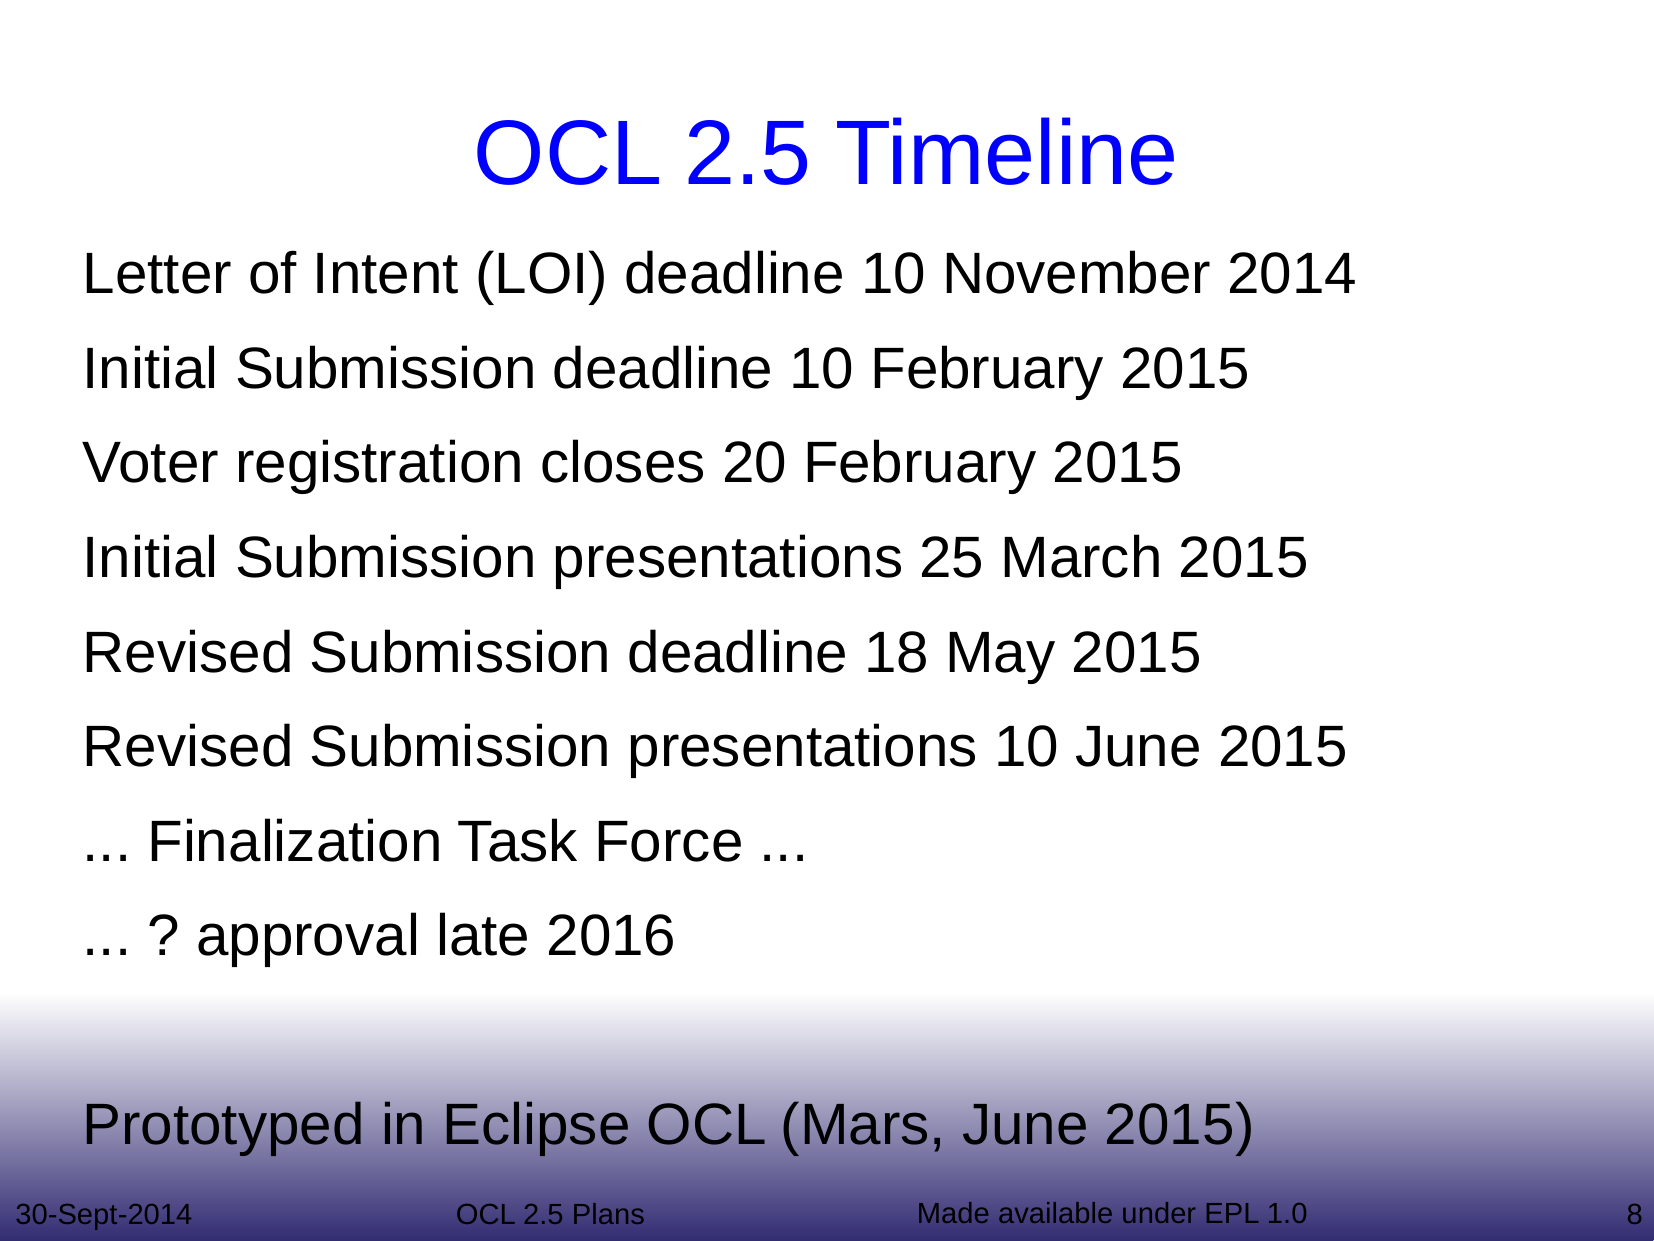

# OCL 2.5 Timeline
Letter of Intent (LOI) deadline 10 November 2014
Initial Submission deadline 10 February 2015
Voter registration closes 20 February 2015
Initial Submission presentations 25 March 2015
Revised Submission deadline 18 May 2015
Revised Submission presentations 10 June 2015
... Finalization Task Force ...
... ? approval late 2016
Prototyped in Eclipse OCL (Mars, June 2015)
30-Sept-2014
OCL 2.5 Plans
8